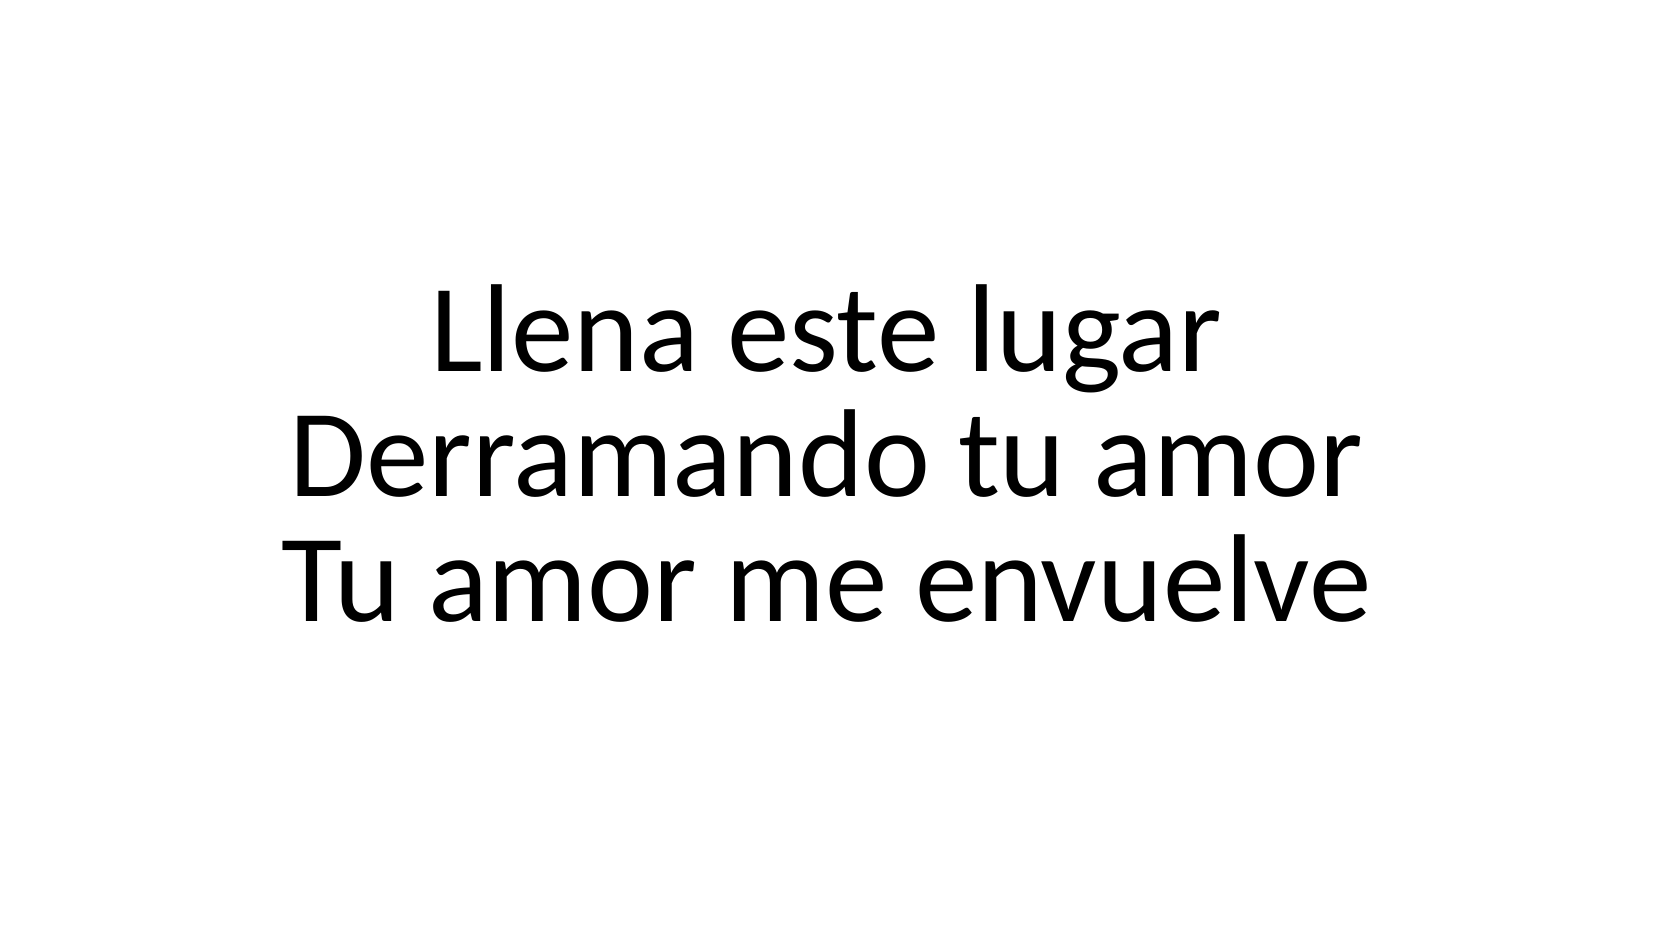

# Llena este lugar Derramando tu amor Tu amor me envuelve